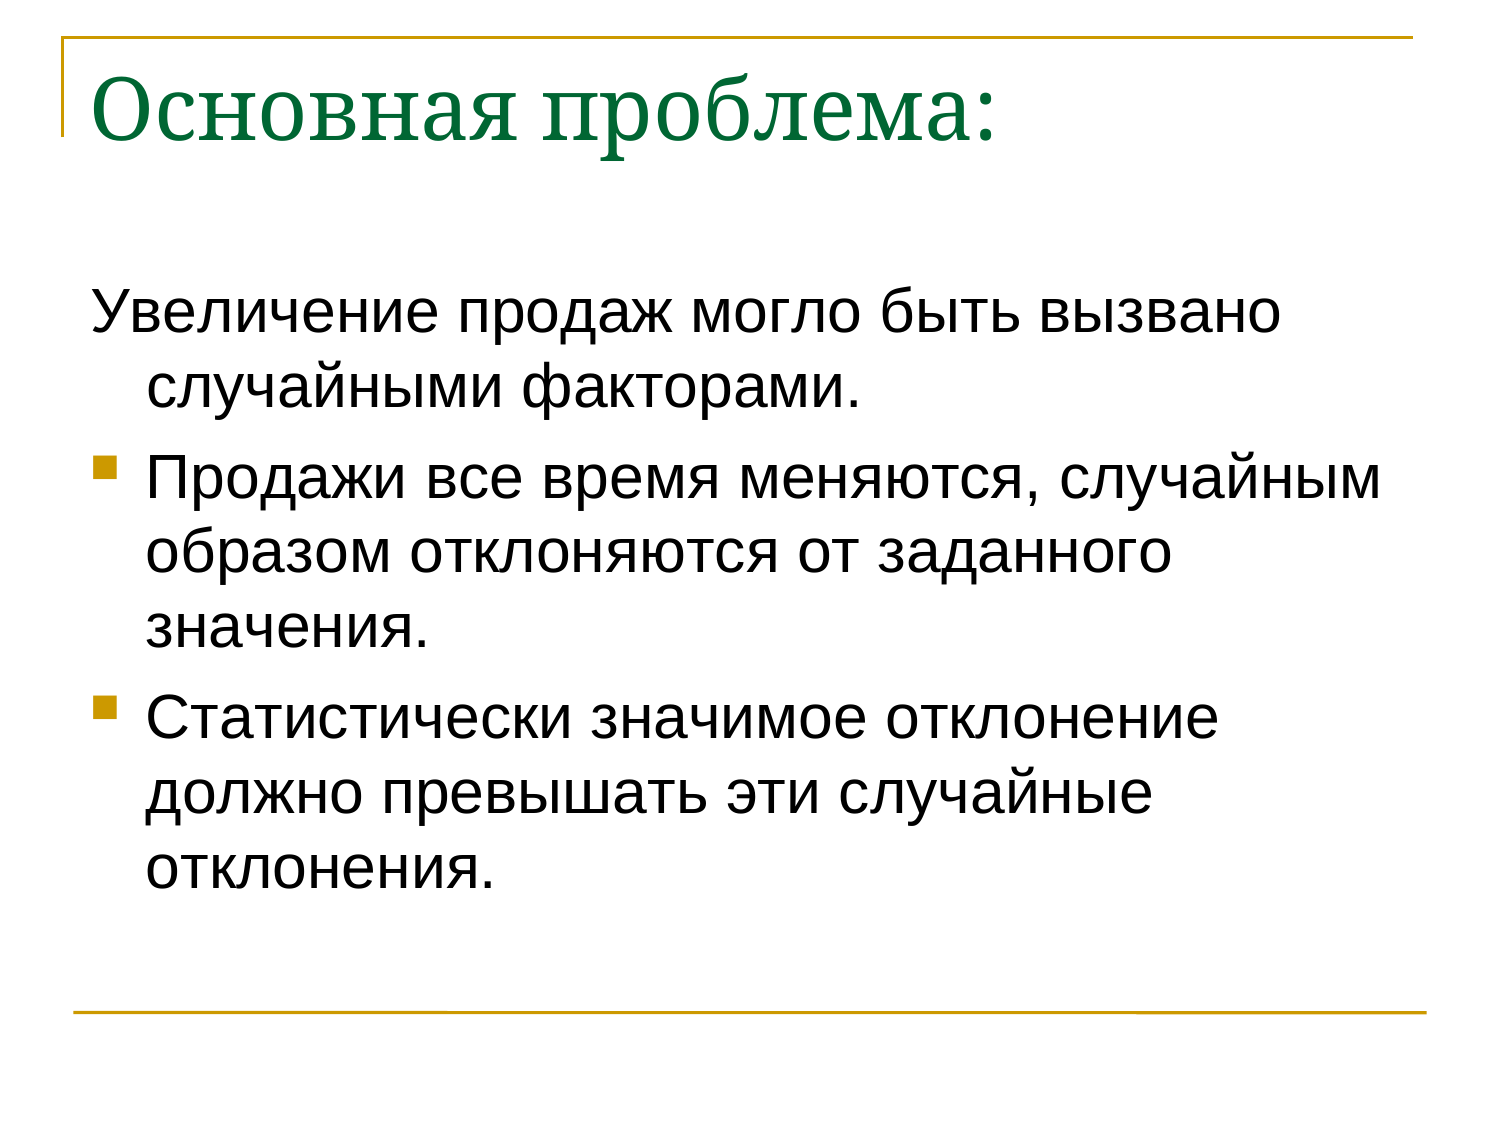

# Основная проблема:
Увеличение продаж могло быть вызвано случайными факторами.
Продажи все время меняются, случайным образом отклоняются от заданного значения.
Статистически значимое отклонение должно превышать эти случайные отклонения.